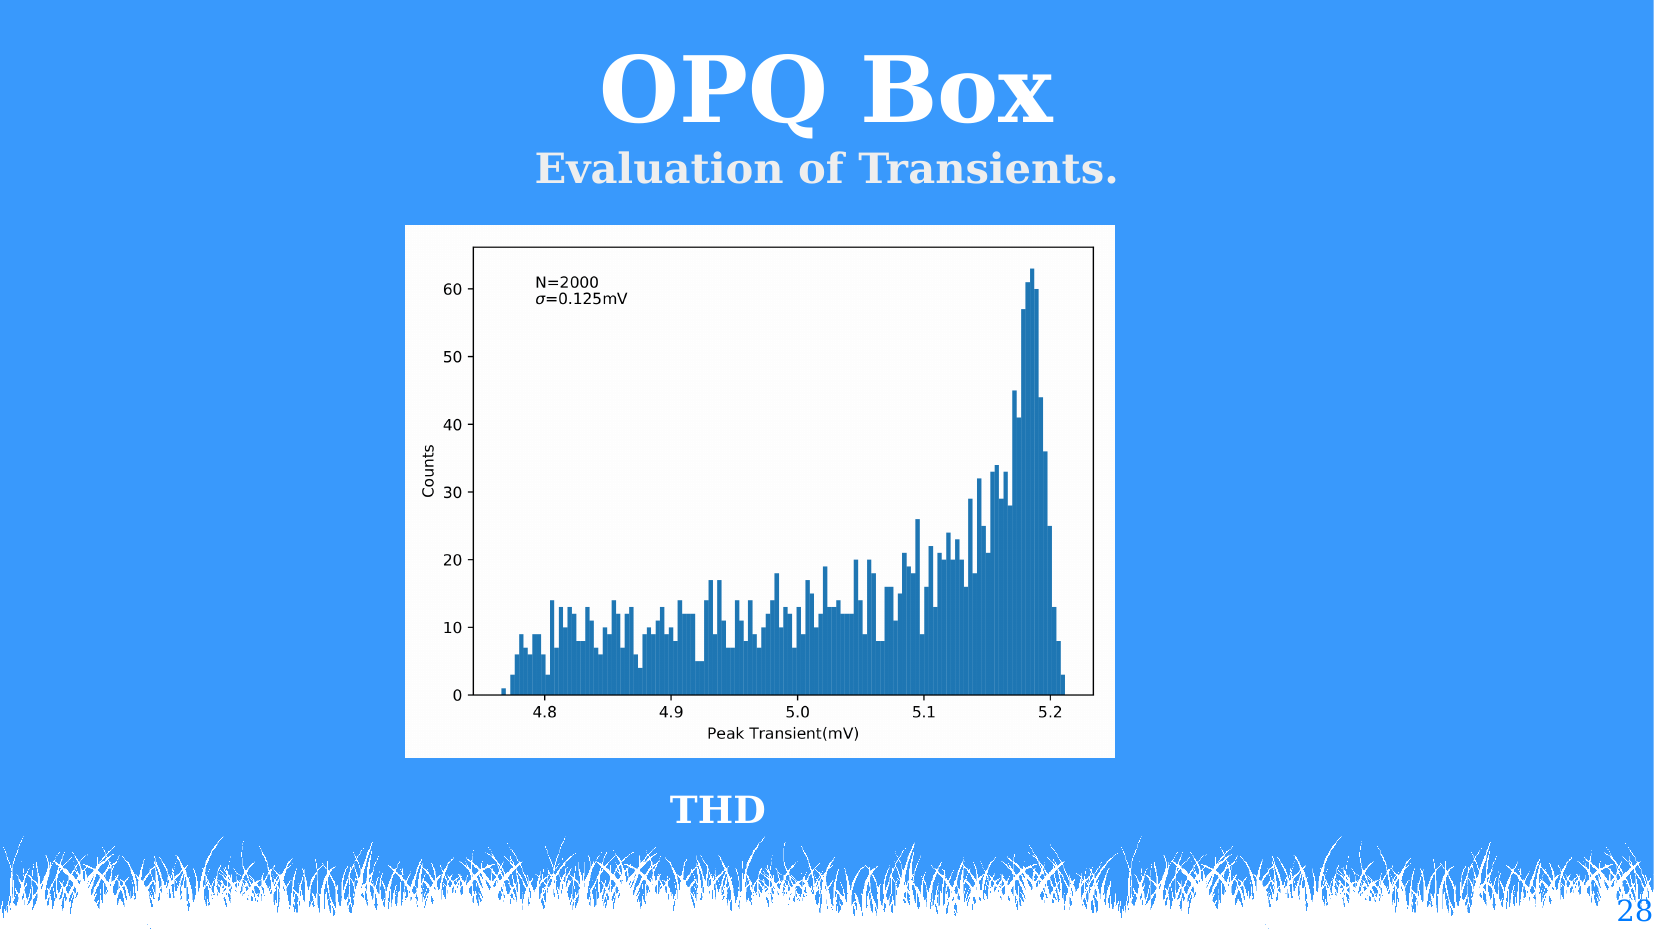

# OPQ Box Evaluation of Transients.
THD
28